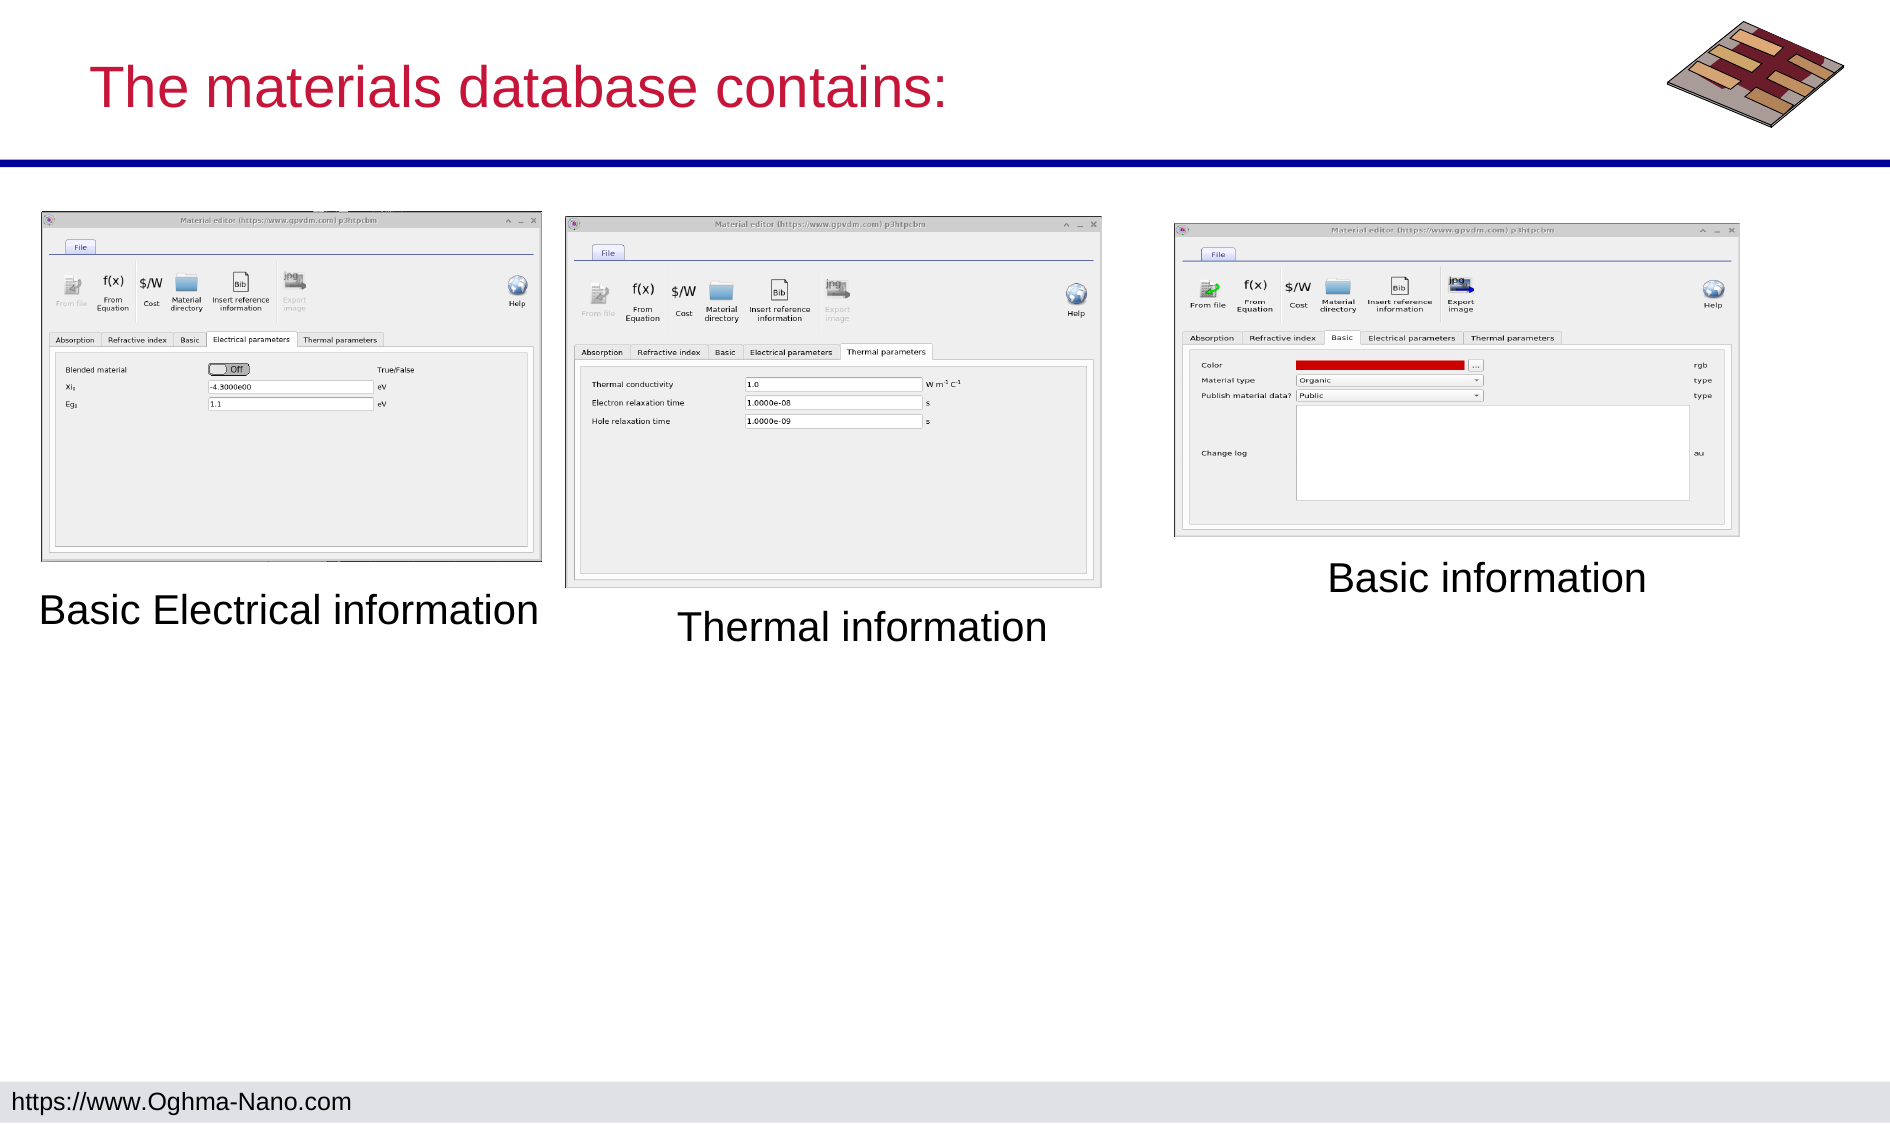

# The materials database contains:
Basic information
Basic Electrical information
Thermal information